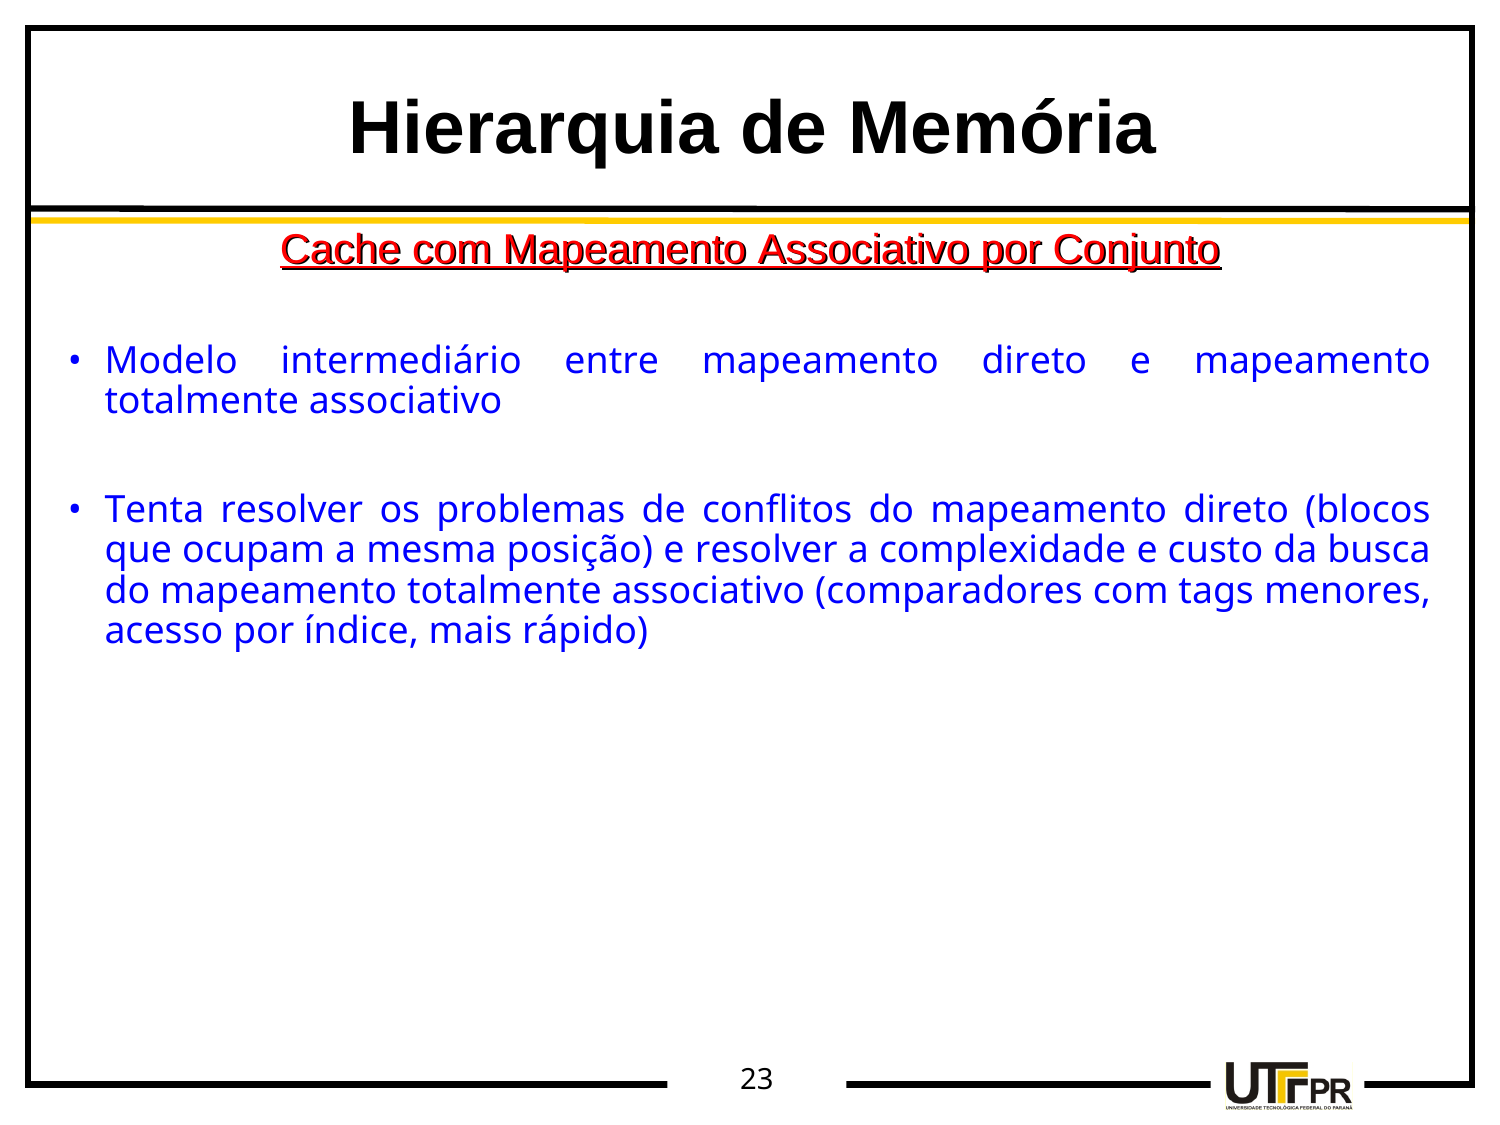

# Hierarquia de Memória
Cache com Mapeamento Associativo por Conjunto
Modelo intermediário entre mapeamento direto e mapeamento totalmente associativo
Tenta resolver os problemas de conflitos do mapeamento direto (blocos que ocupam a mesma posição) e resolver a complexidade e custo da busca do mapeamento totalmente associativo (comparadores com tags menores, acesso por índice, mais rápido)